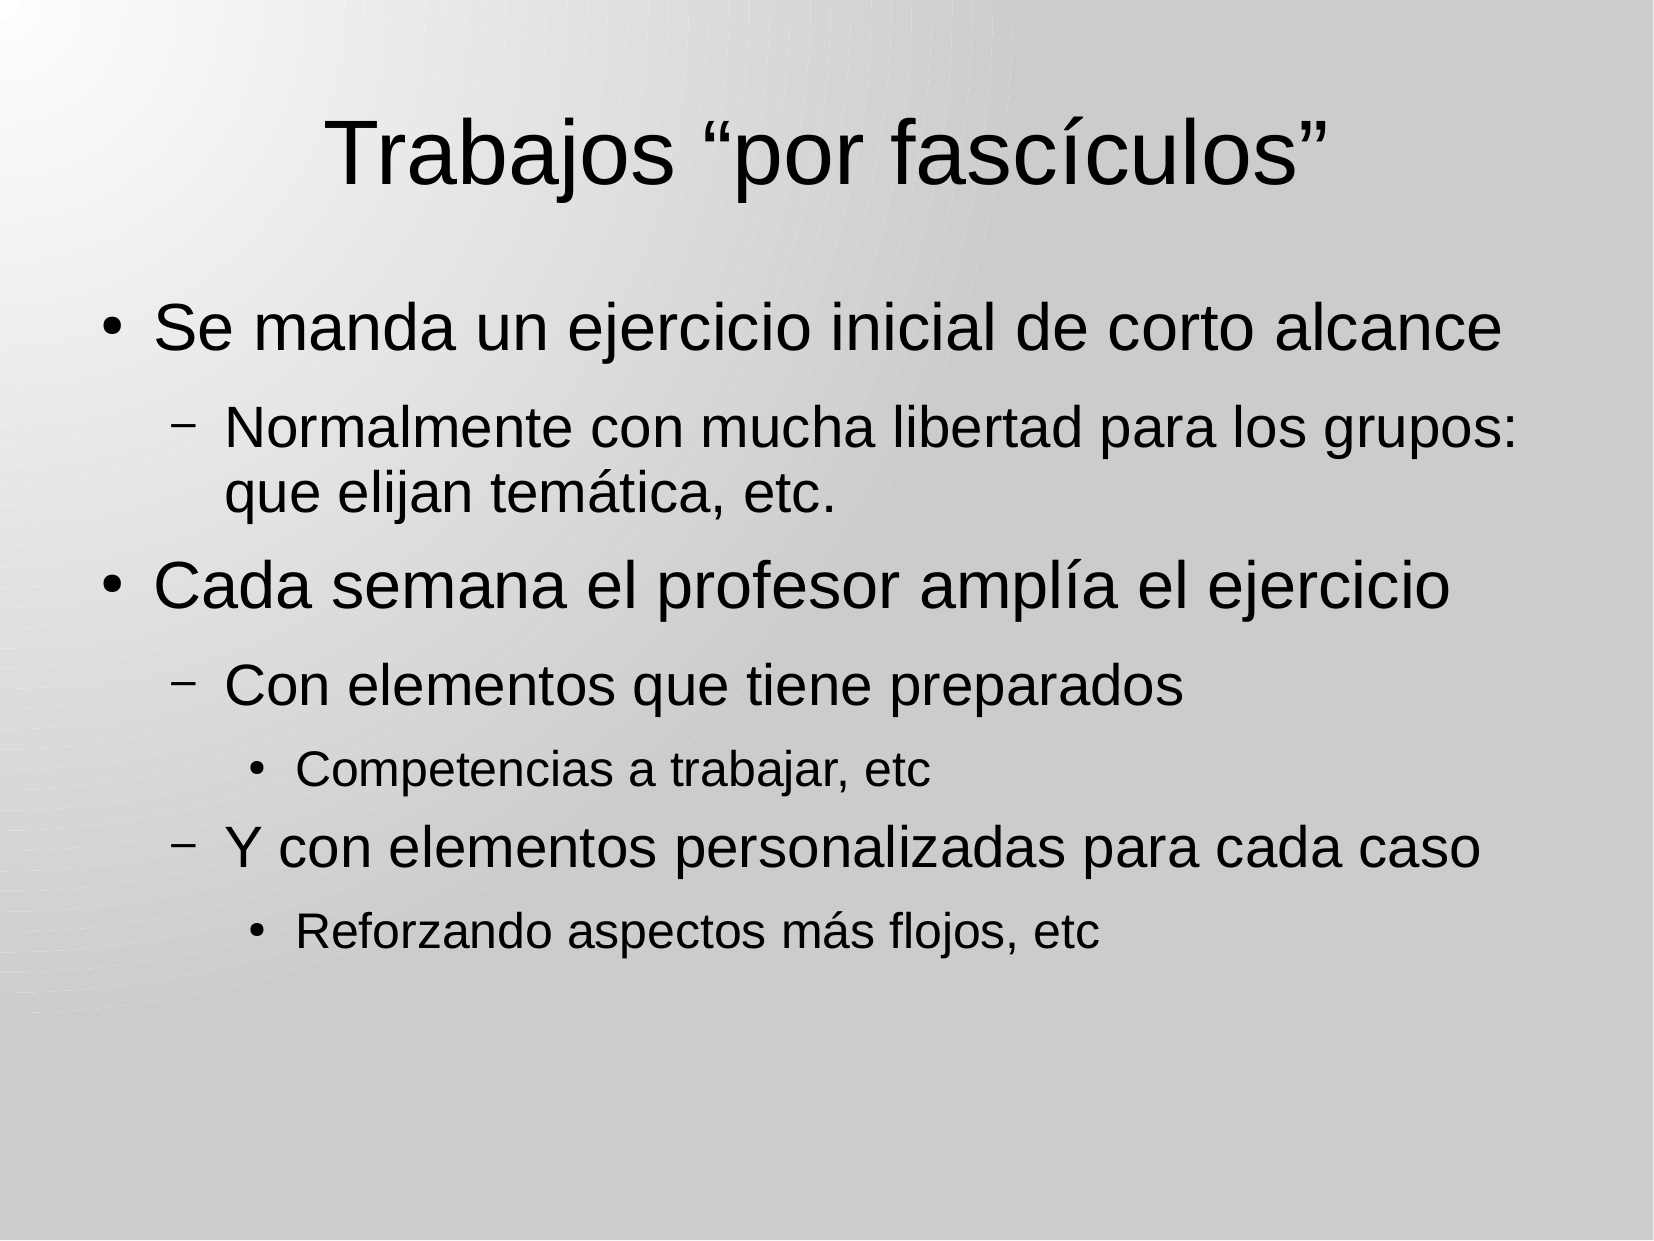

# Trabajos “por fascículos”
Se manda un ejercicio inicial de corto alcance
Normalmente con mucha libertad para los grupos: que elijan temática, etc.
Cada semana el profesor amplía el ejercicio
Con elementos que tiene preparados
Competencias a trabajar, etc
Y con elementos personalizadas para cada caso
Reforzando aspectos más flojos, etc